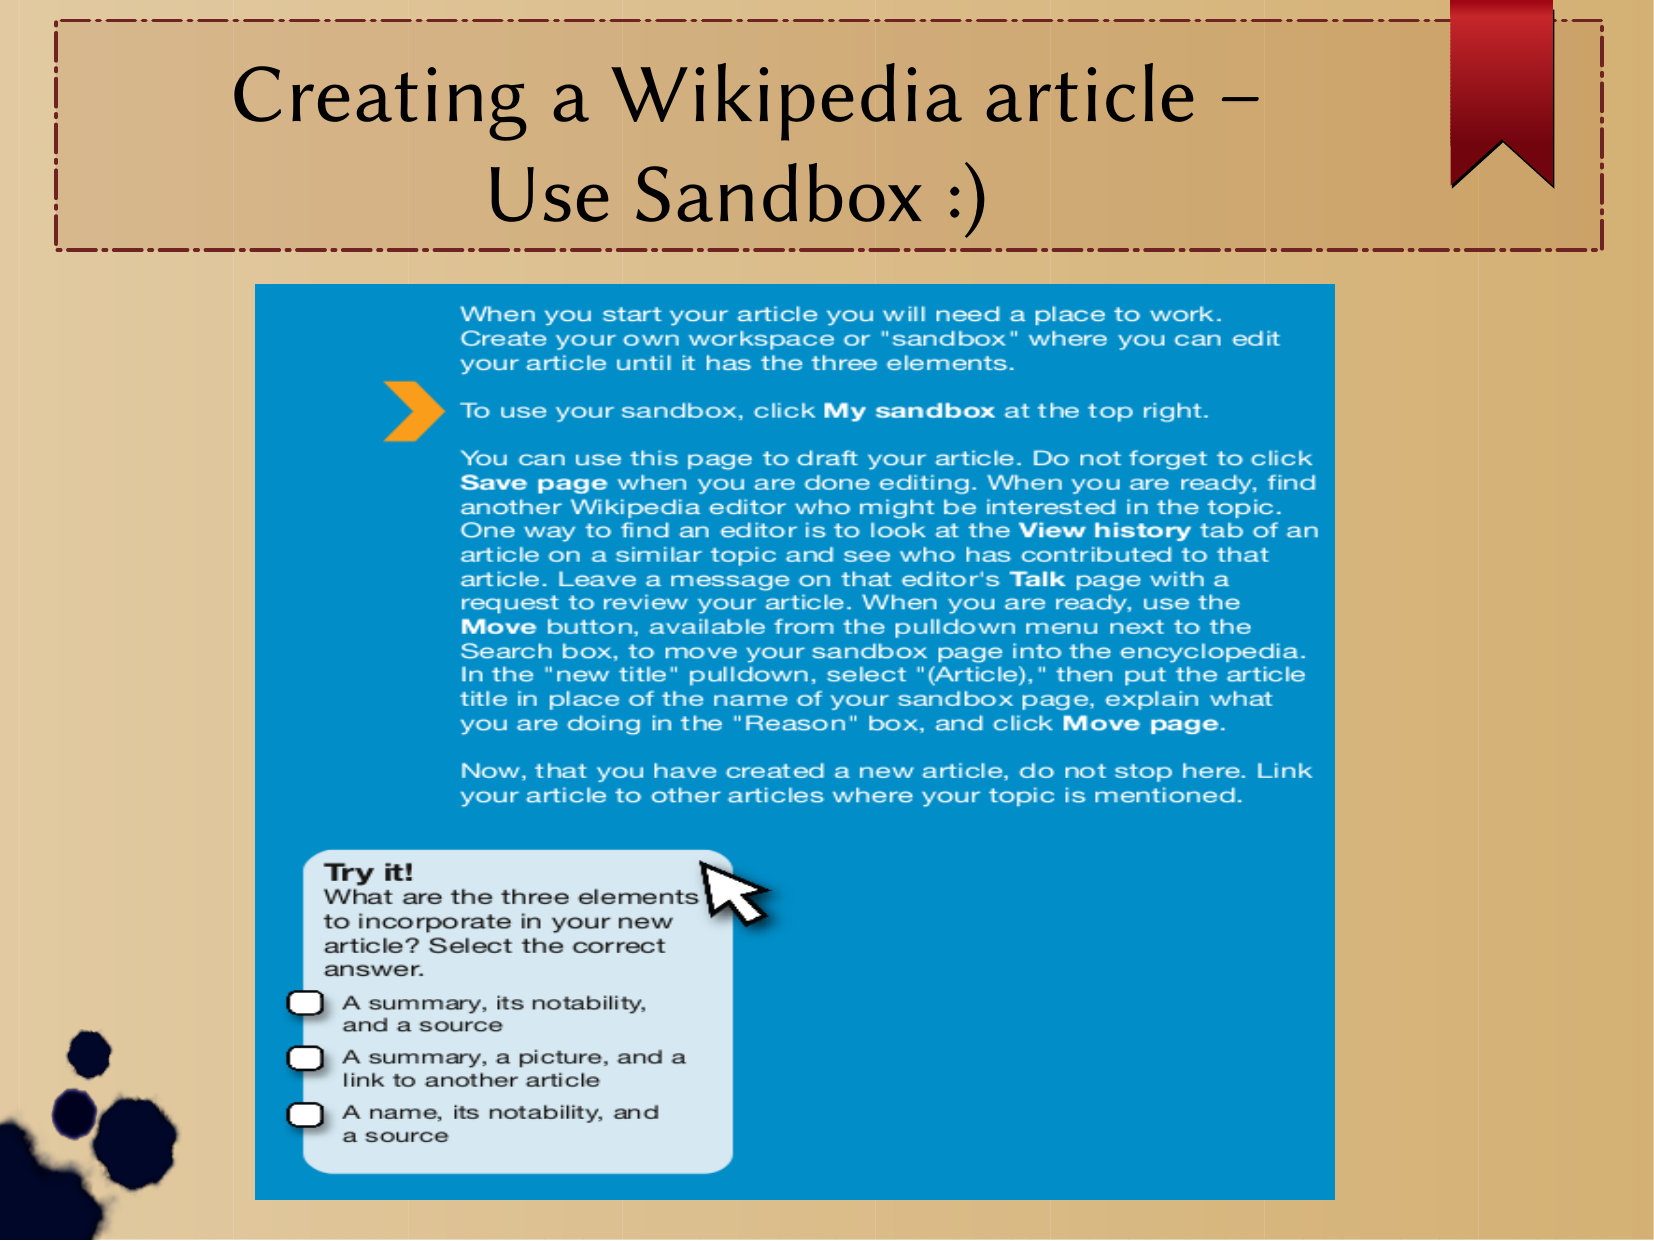

Creating a Wikipedia article –
 Use Sandbox :)